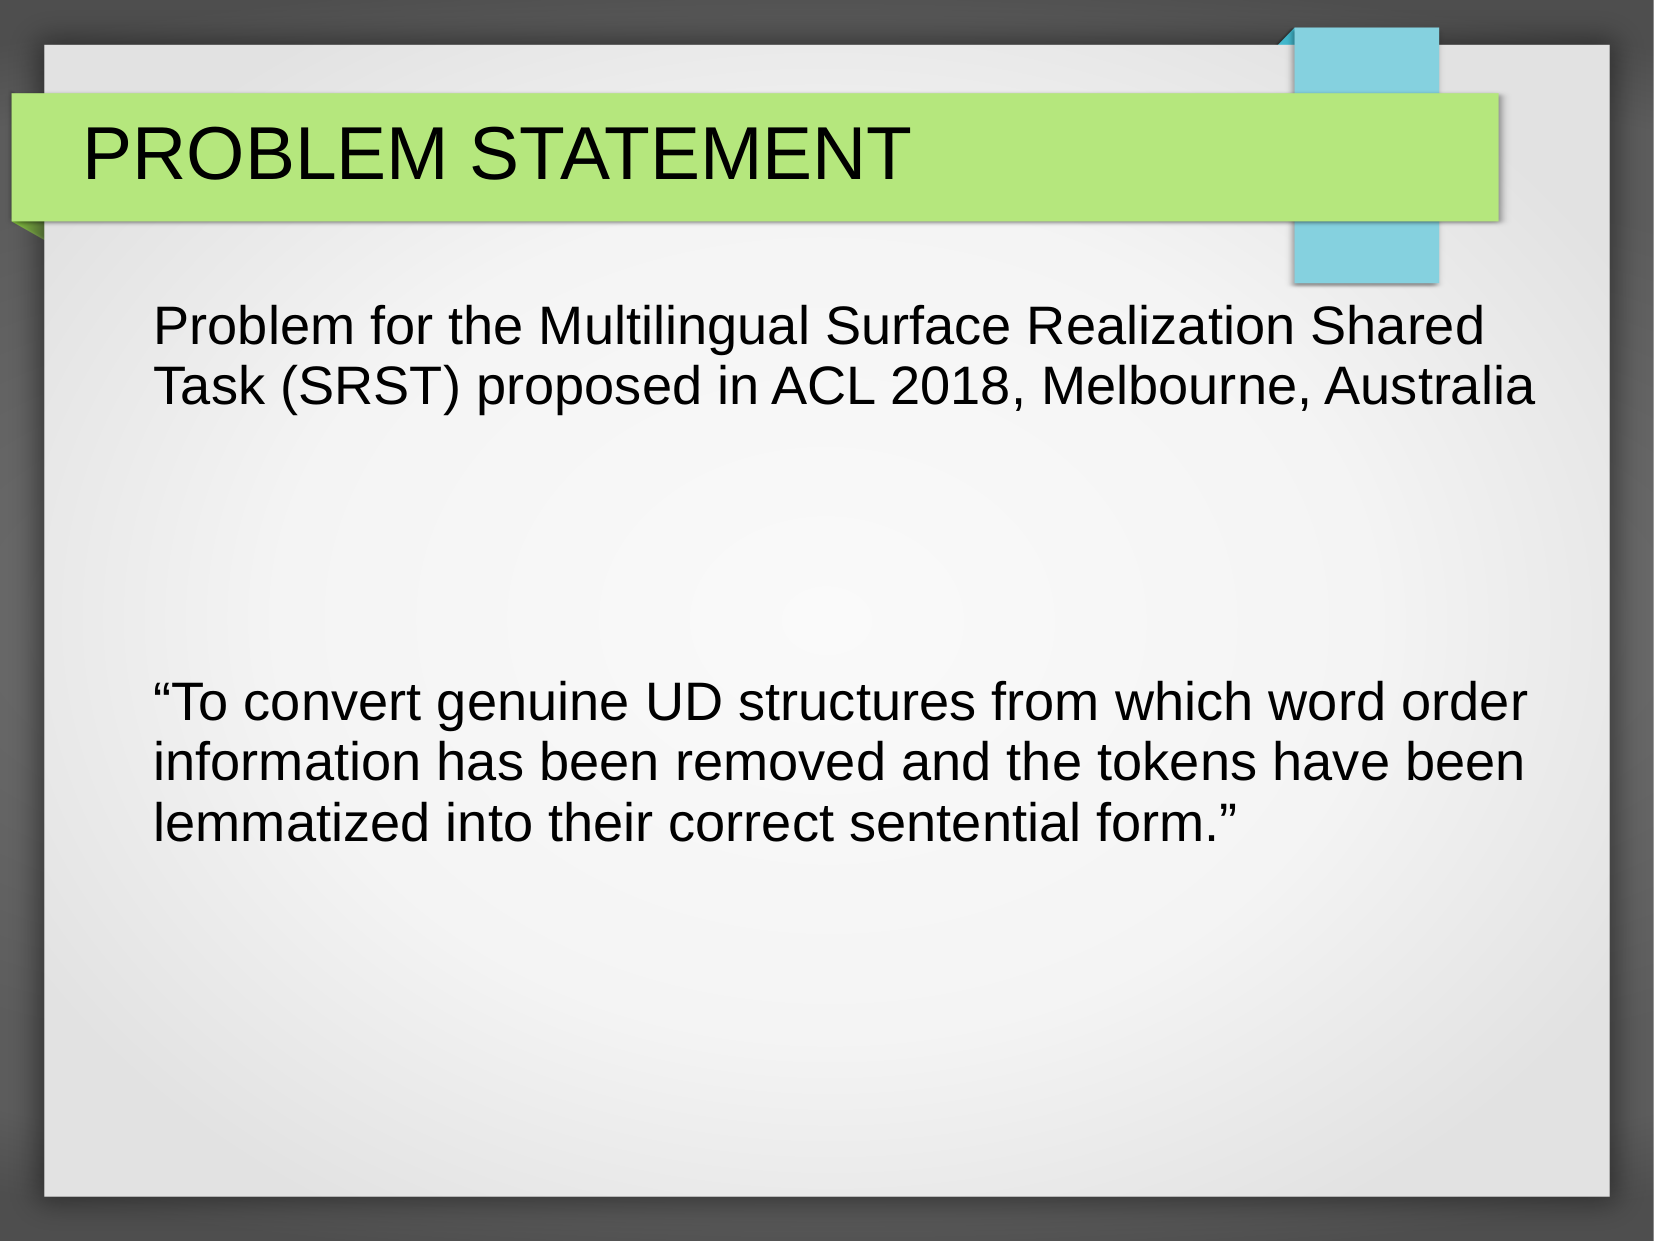

# PROBLEM STATEMENT
Problem for the Multilingual Surface Realization Shared Task (SRST) proposed in ACL 2018, Melbourne, Australia
“To convert genuine UD structures from which word order information has been removed and the tokens have been lemmatized into their correct sentential form.”